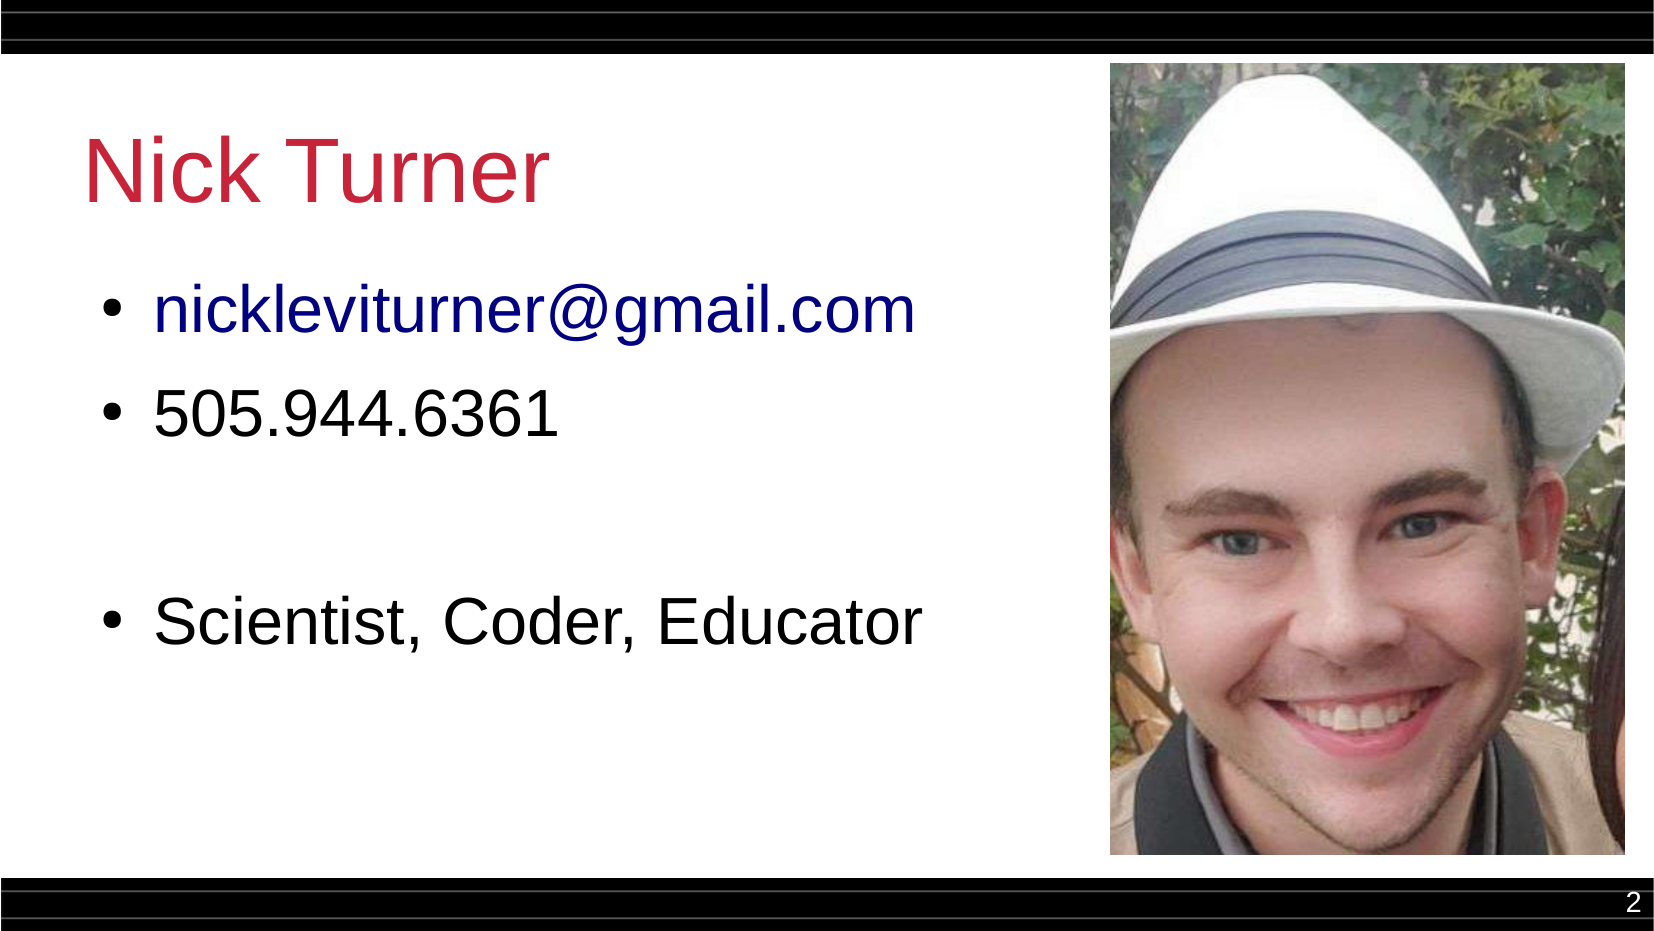

# Nick Turner
nickleviturner@gmail.com
505.944.6361
Scientist, Coder, Educator